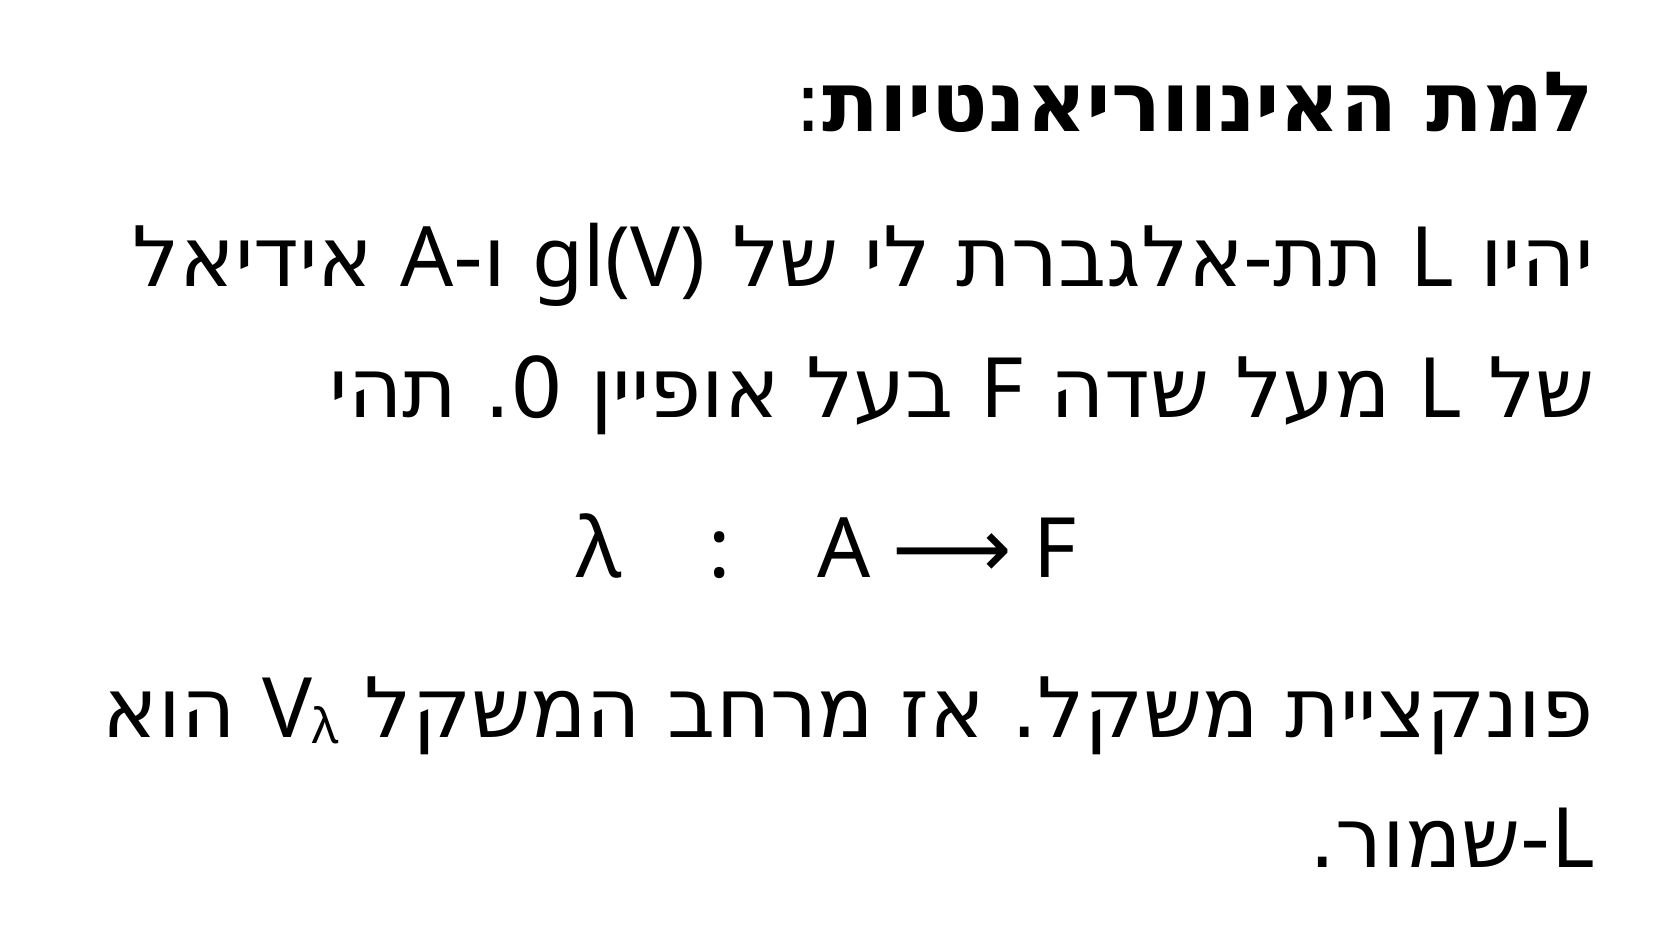

# למת האינווריאנטיות:
יהיו L תת-אלגברת לי של gl(V) ו-A אידיאל של L מעל שדה F בעל אופיין 0. תהי
λ : A ⟶ F
פונקציית משקל. אז מרחב המשקל Vλ הוא L-שמור.